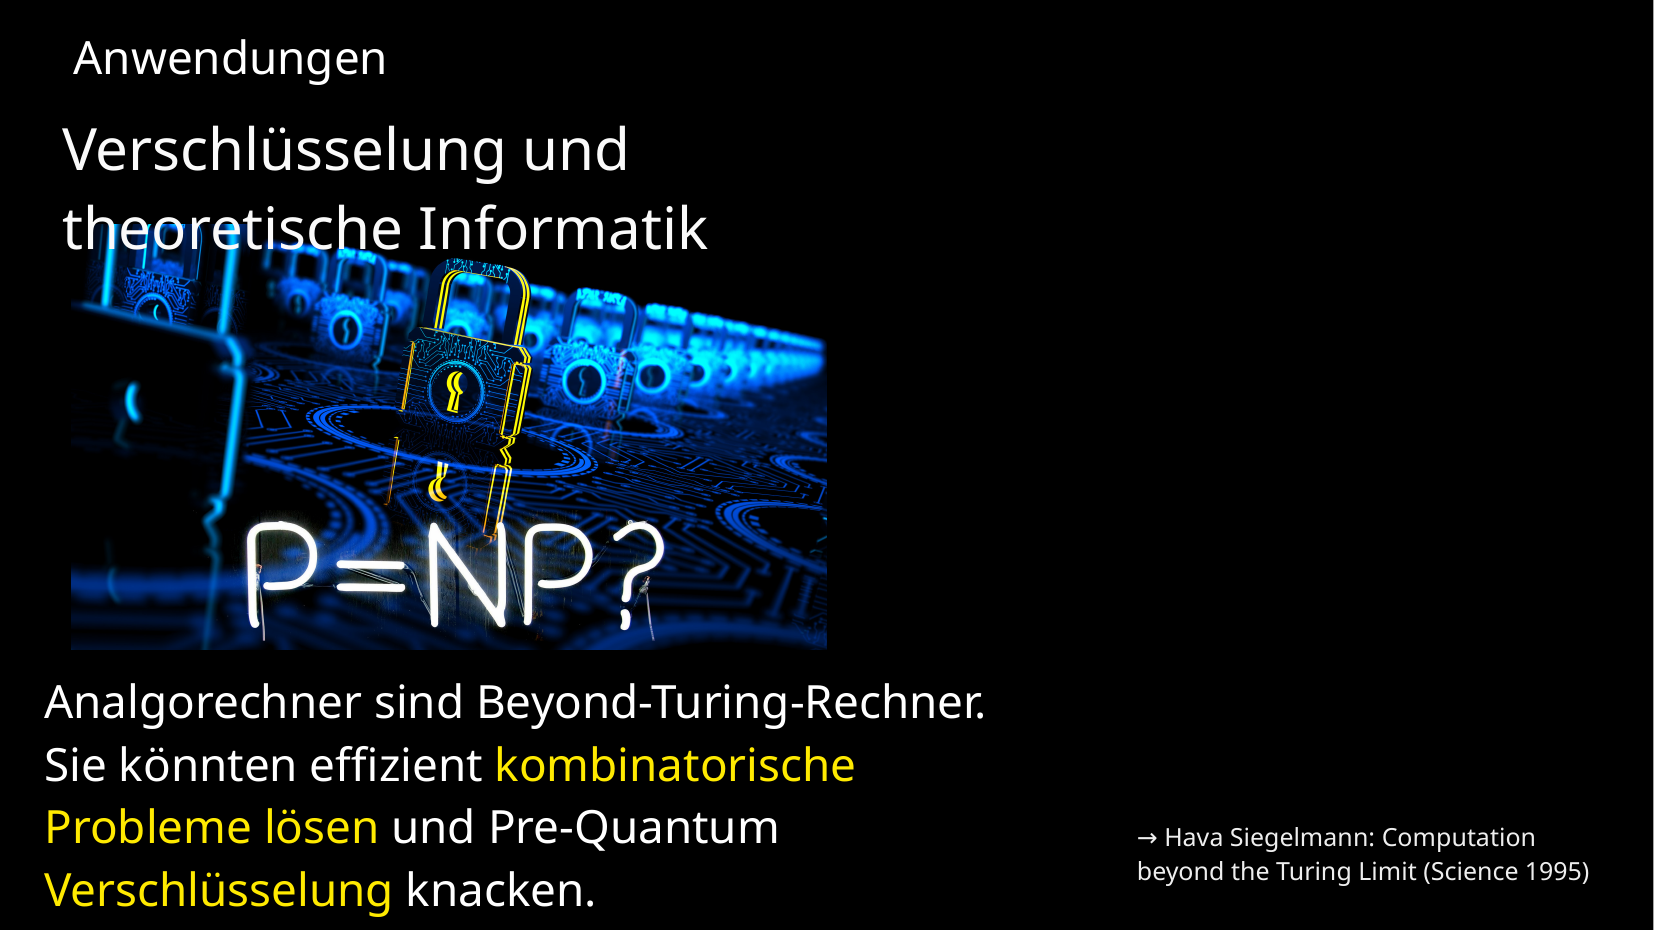

Anwendungen
Verschlüsselung und theoretische Informatik
Analgorechner sind Beyond-Turing-Rechner. Sie könnten effizient kombinatorische Probleme lösen und Pre-Quantum Verschlüsselung knacken.
→ Hava Siegelmann: Computation beyond the Turing Limit (Science 1995)